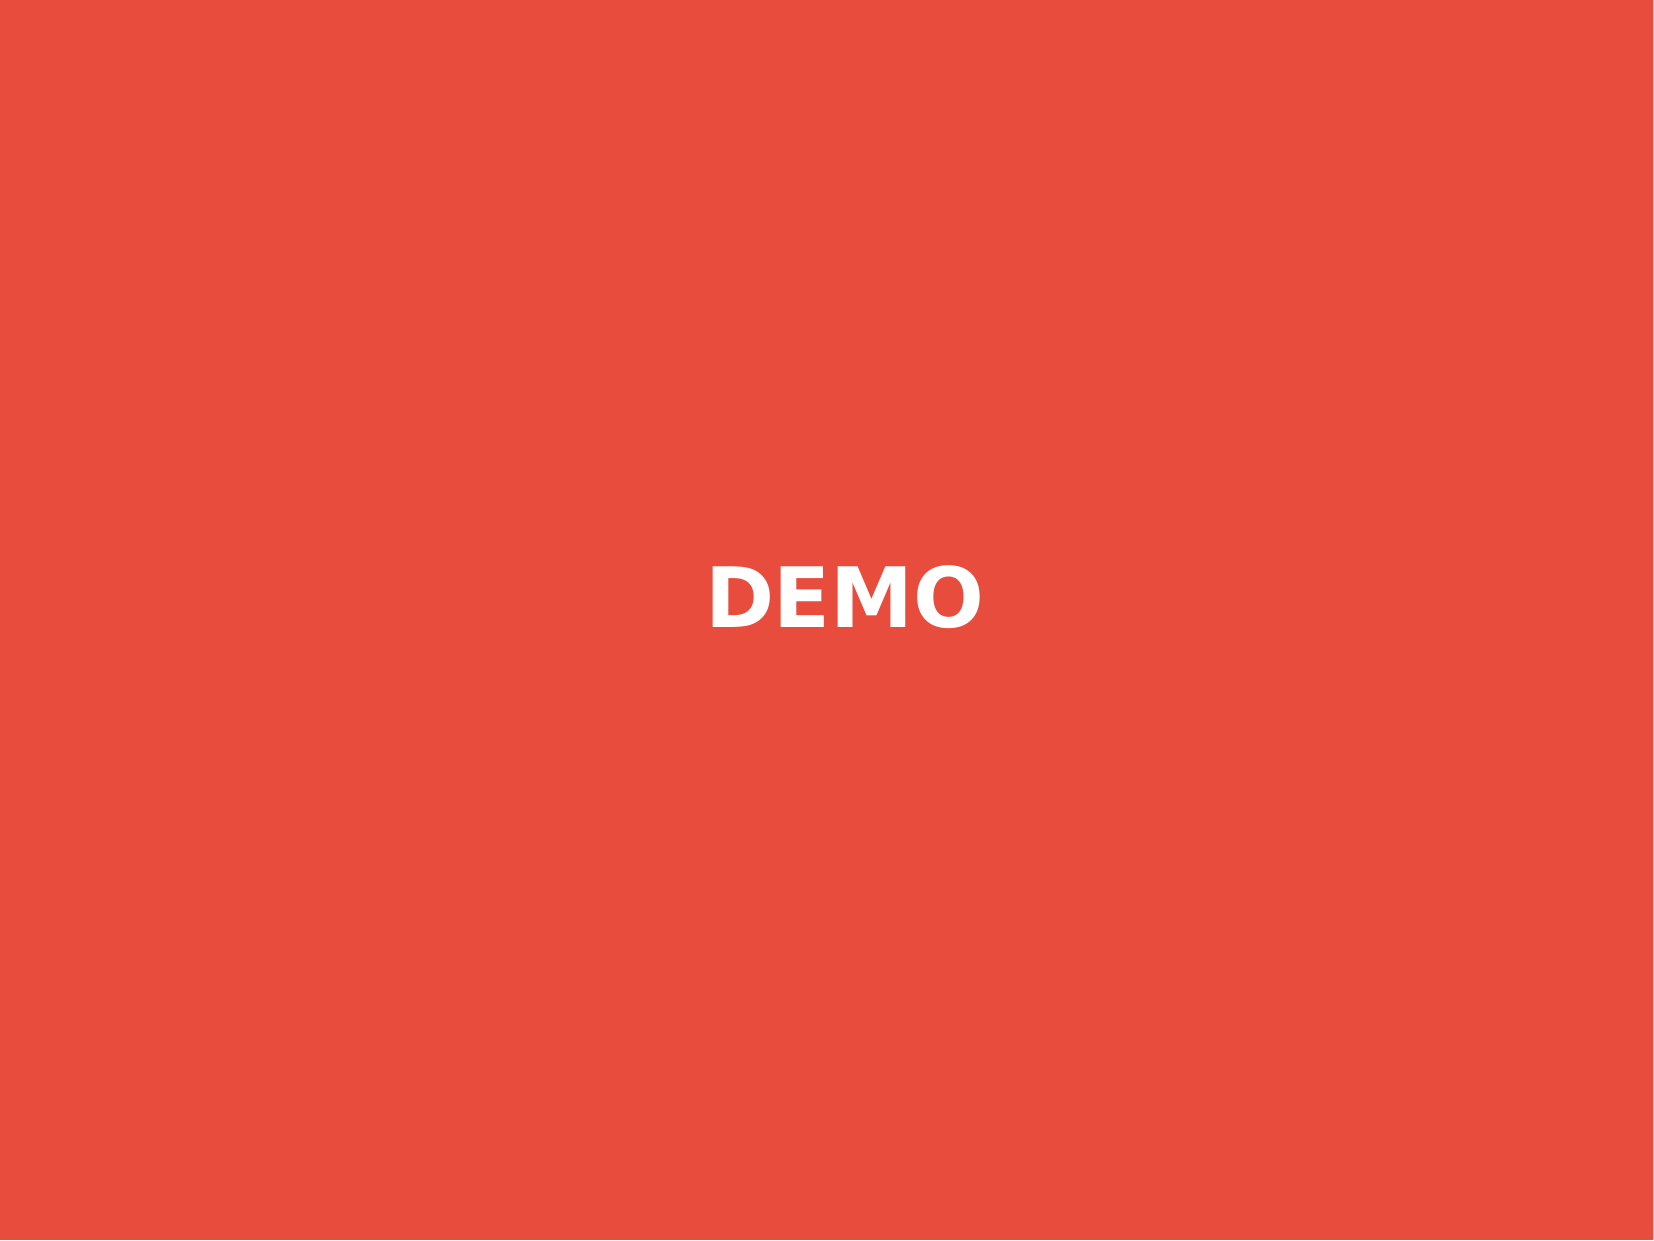

DEMO
11
Ismaïl Senhaji, Guillaume Pythoud
02.05.2017